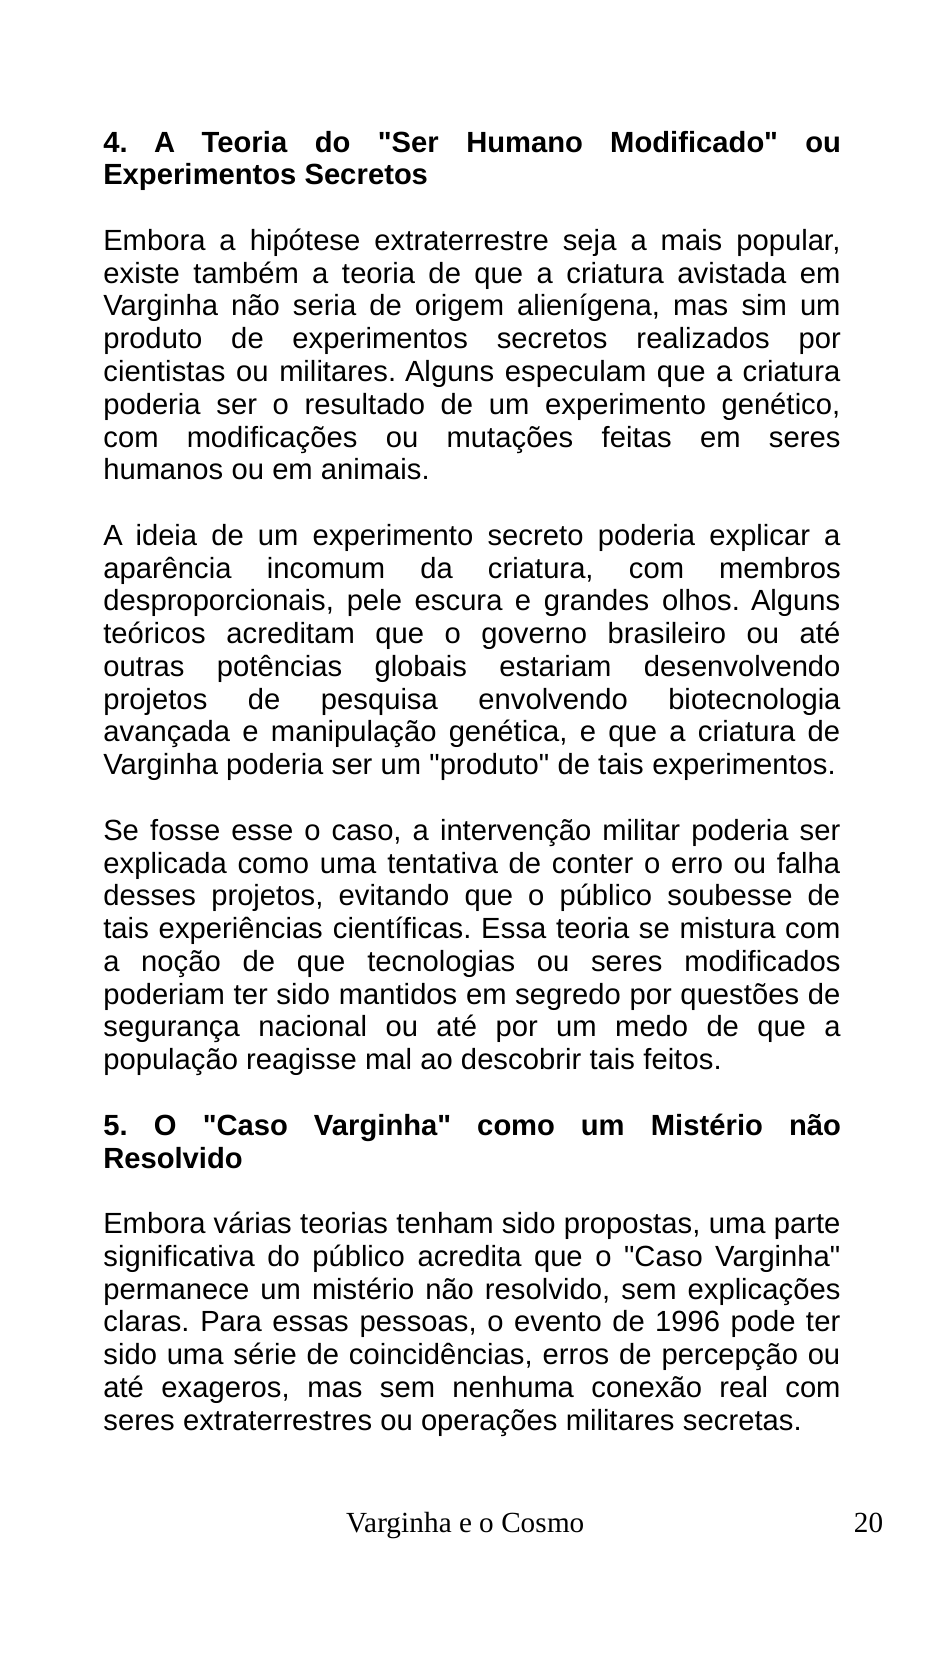

4. A Teoria do "Ser Humano Modificado" ou Experimentos Secretos
Embora a hipótese extraterrestre seja a mais popular, existe também a teoria de que a criatura avistada em Varginha não seria de origem alienígena, mas sim um produto de experimentos secretos realizados por cientistas ou militares. Alguns especulam que a criatura poderia ser o resultado de um experimento genético, com modificações ou mutações feitas em seres humanos ou em animais.
A ideia de um experimento secreto poderia explicar a aparência incomum da criatura, com membros desproporcionais, pele escura e grandes olhos. Alguns teóricos acreditam que o governo brasileiro ou até outras potências globais estariam desenvolvendo projetos de pesquisa envolvendo biotecnologia avançada e manipulação genética, e que a criatura de Varginha poderia ser um "produto" de tais experimentos.
Se fosse esse o caso, a intervenção militar poderia ser explicada como uma tentativa de conter o erro ou falha desses projetos, evitando que o público soubesse de tais experiências científicas. Essa teoria se mistura com a noção de que tecnologias ou seres modificados poderiam ter sido mantidos em segredo por questões de segurança nacional ou até por um medo de que a população reagisse mal ao descobrir tais feitos.
5. O "Caso Varginha" como um Mistério não Resolvido
Embora várias teorias tenham sido propostas, uma parte significativa do público acredita que o "Caso Varginha" permanece um mistério não resolvido, sem explicações claras. Para essas pessoas, o evento de 1996 pode ter sido uma série de coincidências, erros de percepção ou até exageros, mas sem nenhuma conexão real com seres extraterrestres ou operações militares secretas.
Varginha e o Cosmo
20